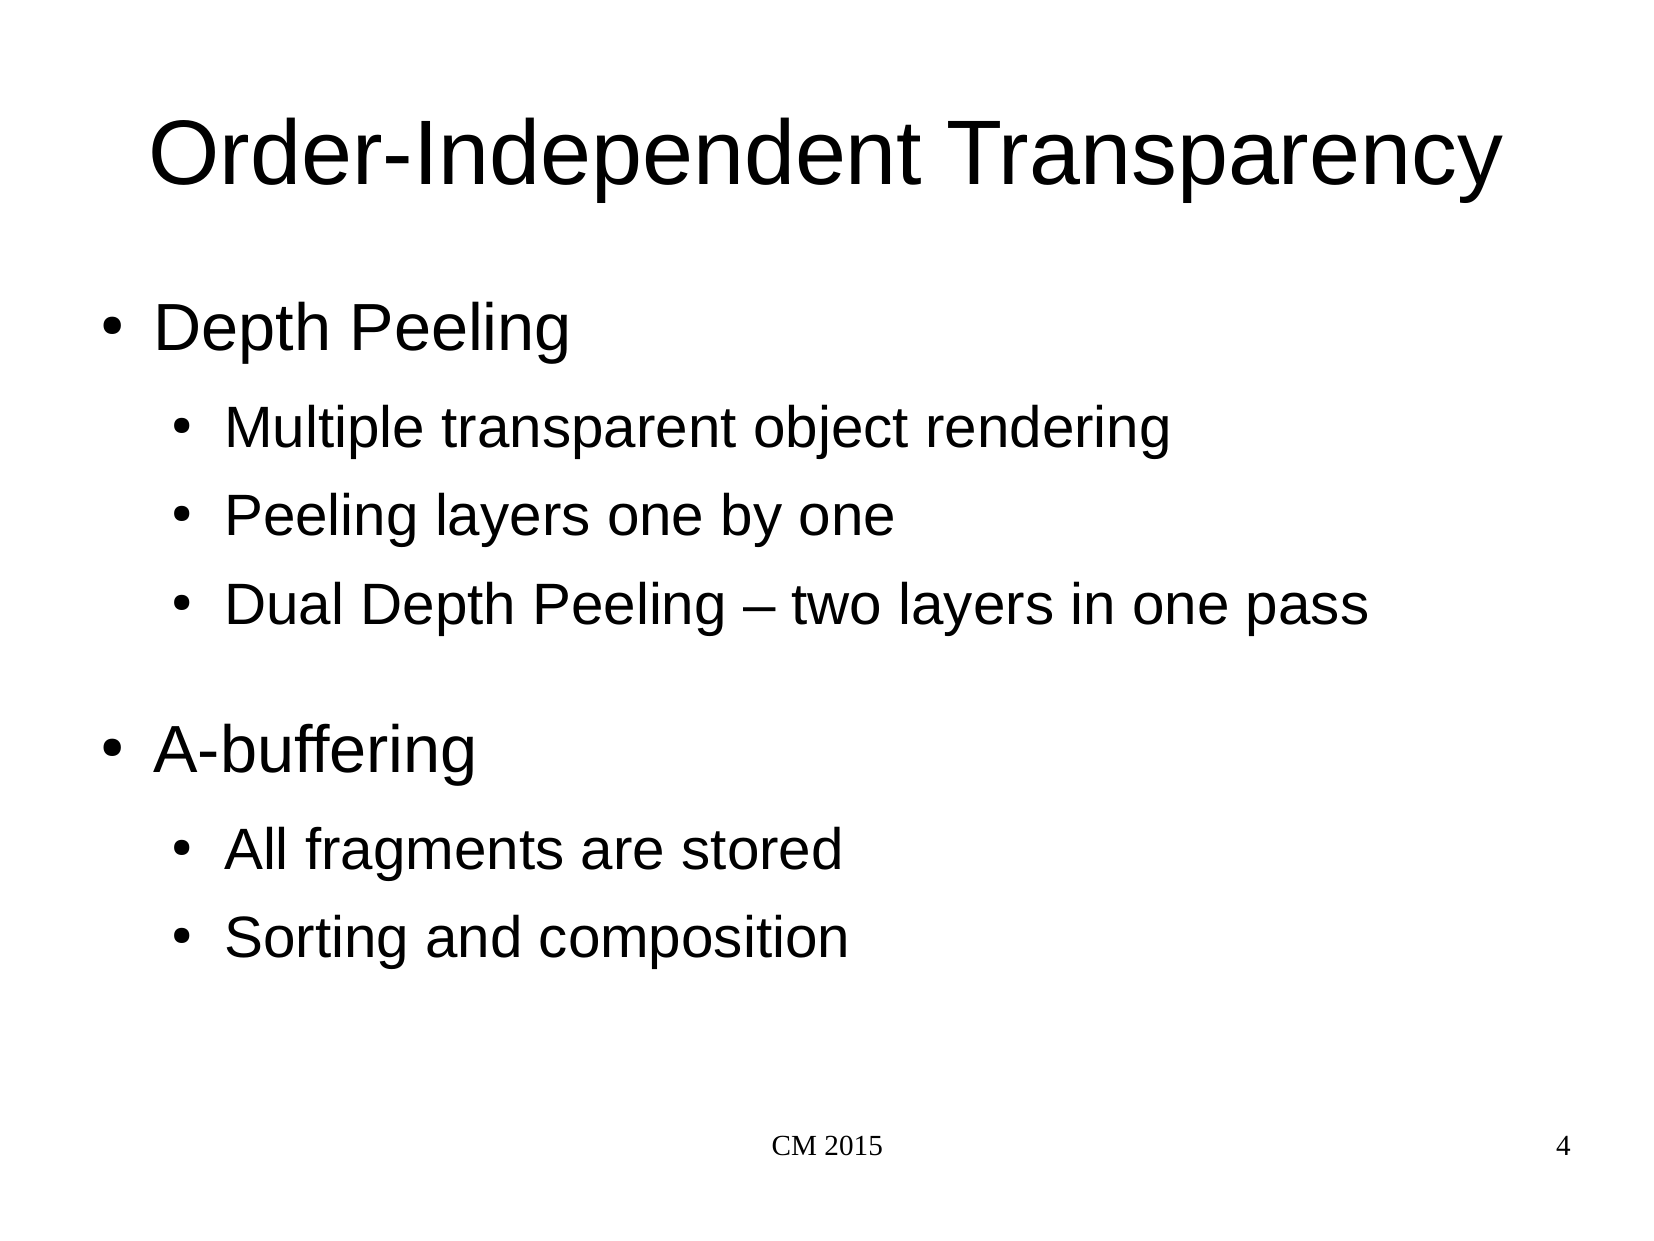

# Order-Independent Transparency
Depth Peeling
Multiple transparent object rendering
Peeling layers one by one
Dual Depth Peeling – two layers in one pass
A-buffering
All fragments are stored
Sorting and composition
CM 2015
4